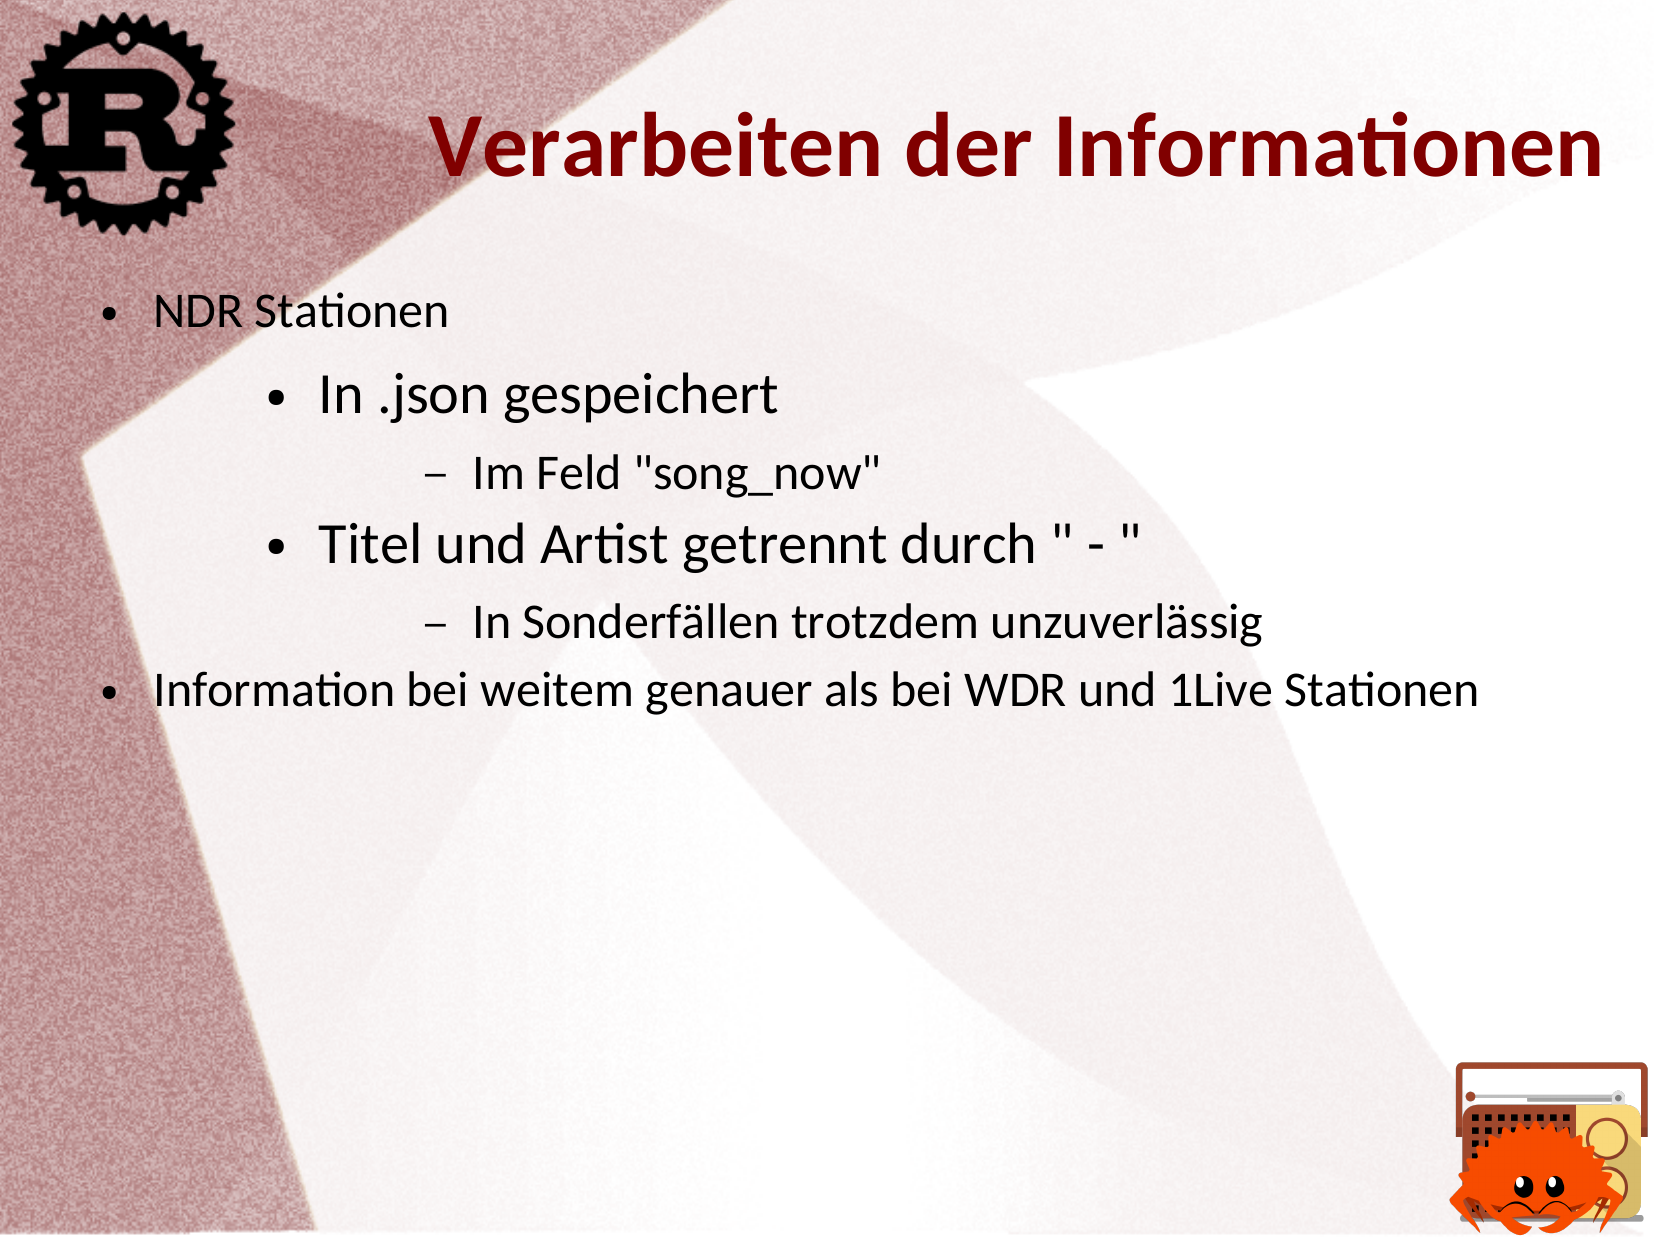

# Verarbeiten der Informationen
NDR Stationen
In .json gespeichert
Im Feld "song_now"
Titel und Artist getrennt durch " - "
In Sonderfällen trotzdem unzuverlässig
Information bei weitem genauer als bei WDR und 1Live Stationen